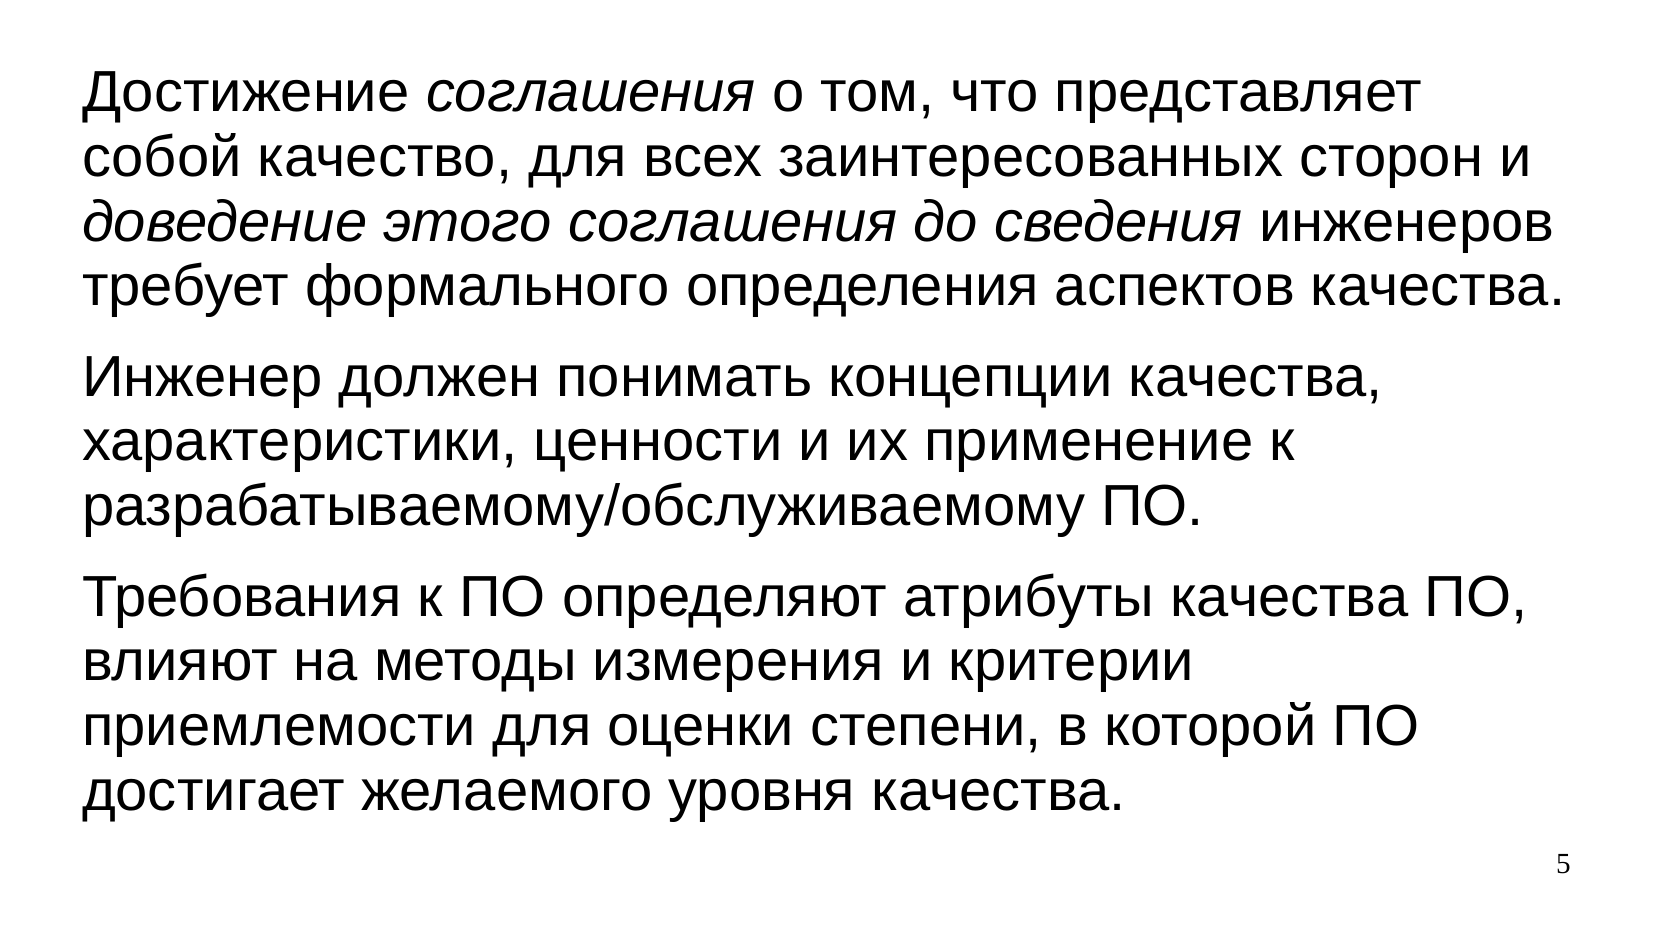

# Достижение соглашения о том, что представляет собой качество, для всех заинтересованных сторон и доведение этого соглашения до сведения инженеров требует формального определения аспектов качества.
Инженер должен понимать концепции качества, характеристики, ценности и их применение к разрабатываемому/обслуживаемому ПО.
Требования к ПО определяют атрибуты качества ПО, влияют на методы измерения и критерии приемлемости для оценки степени, в которой ПО достигает желаемого уровня качества.
5